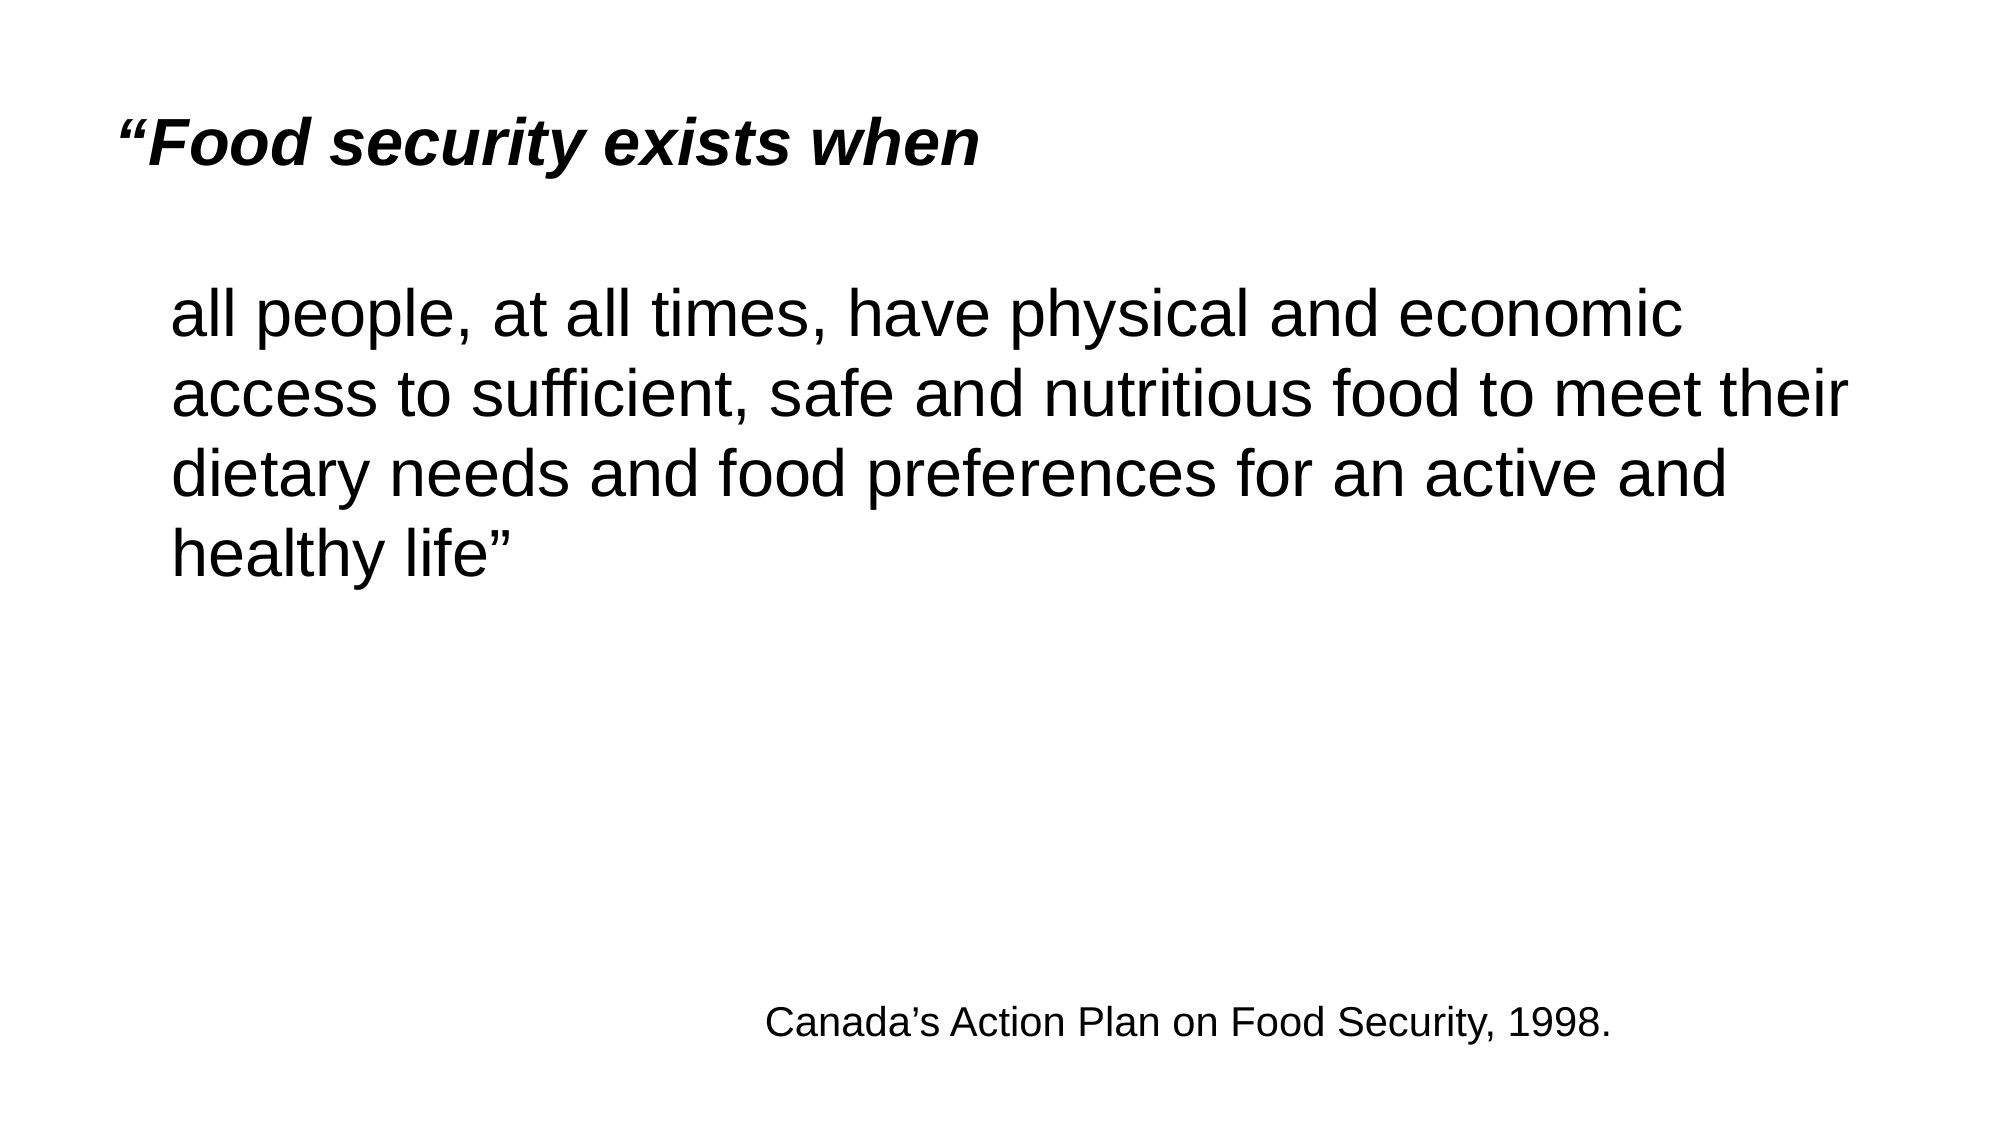

# “Food security exists when
 all people, at all times, have physical and economic access to sufficient, safe and nutritious food to meet their dietary needs and food preferences for an active and healthy life”
Canada’s Action Plan on Food Security, 1998.